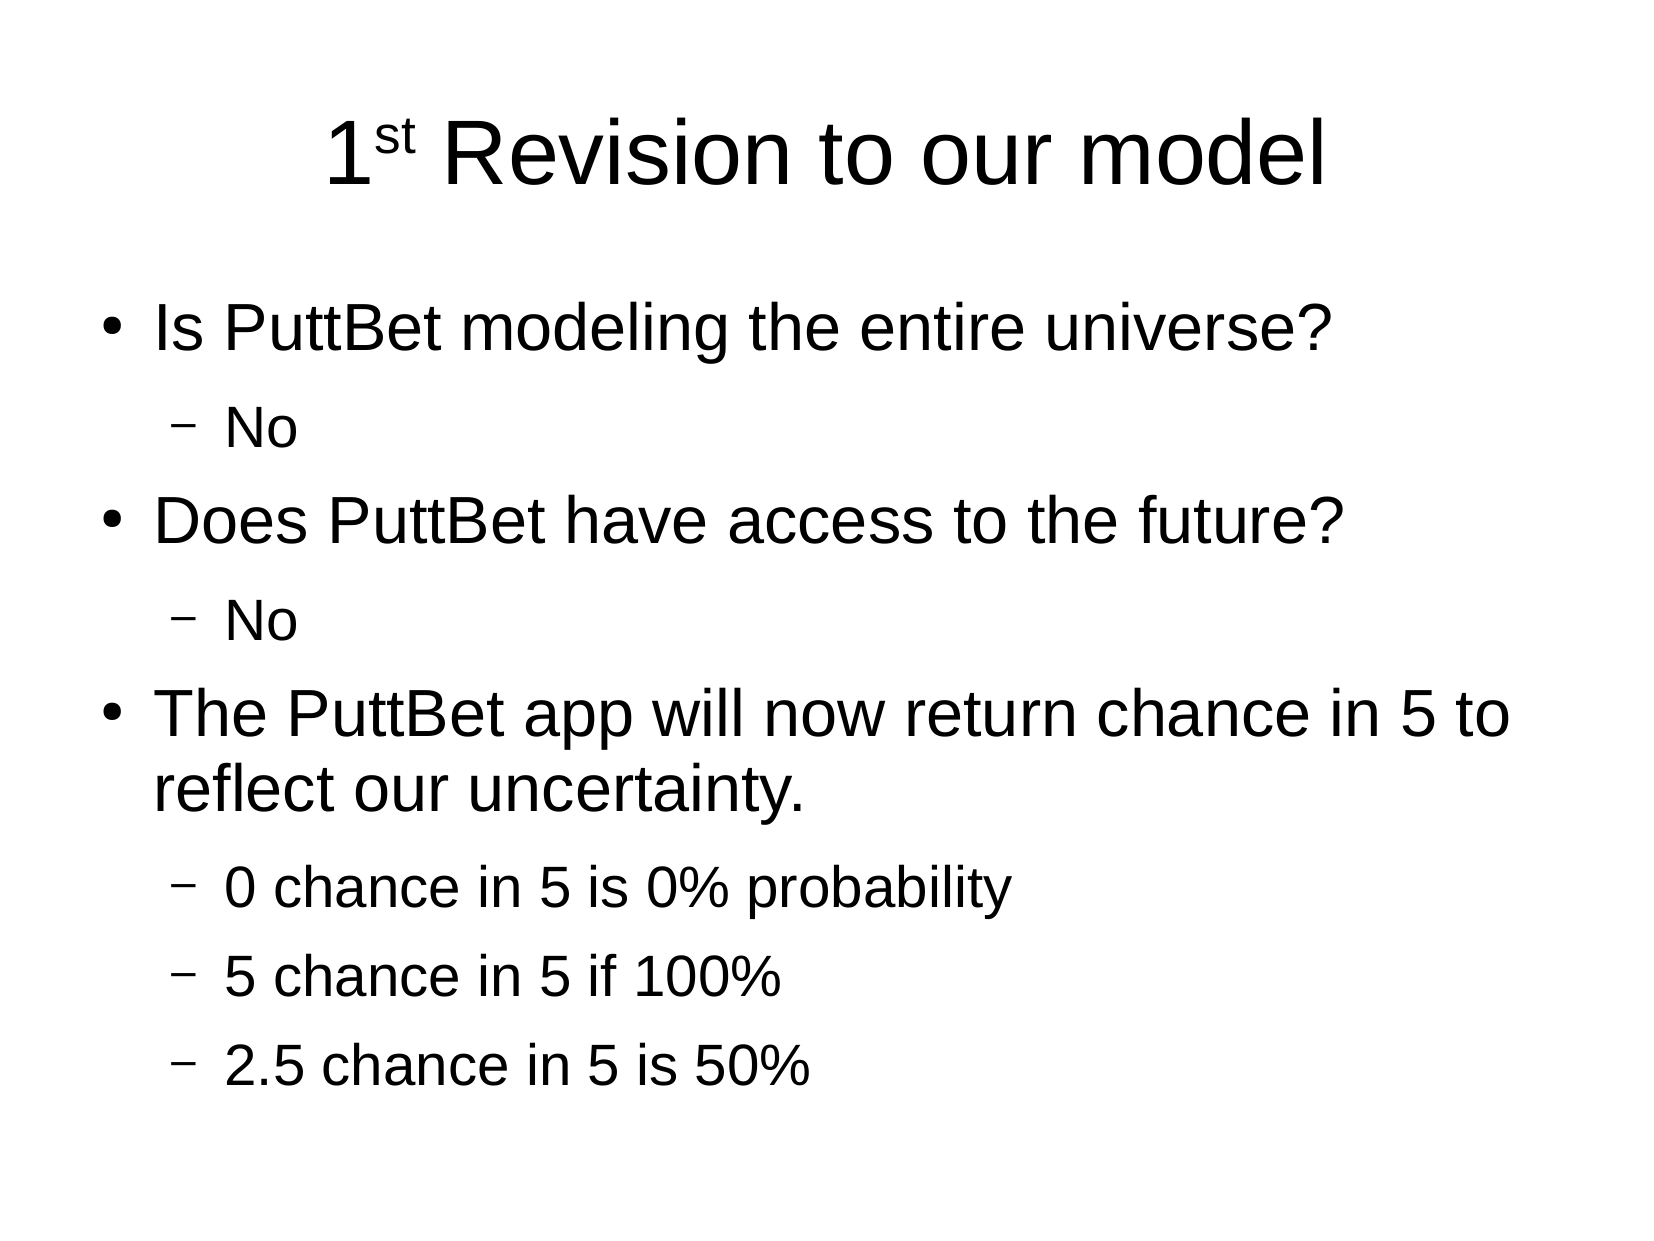

# 1st Revision to our model
Is PuttBet modeling the entire universe?
No
Does PuttBet have access to the future?
No
The PuttBet app will now return chance in 5 to reflect our uncertainty.
0 chance in 5 is 0% probability
5 chance in 5 if 100%
2.5 chance in 5 is 50%